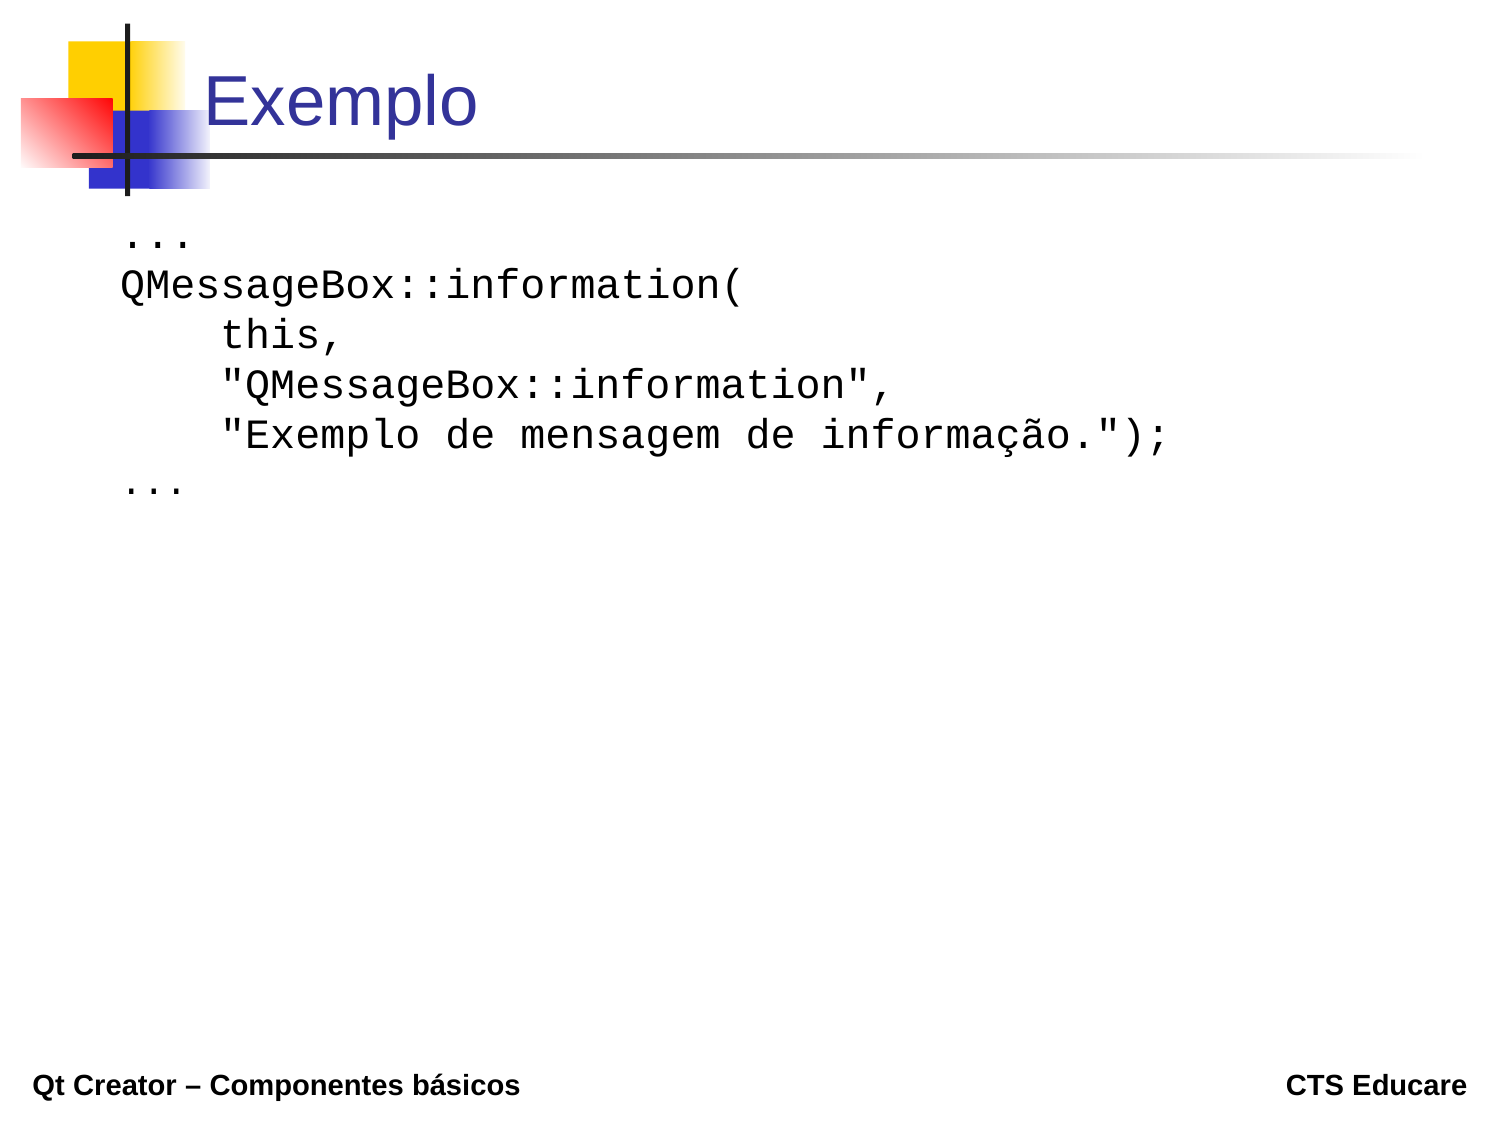

# Exemplo
...
QMessageBox::information(
 this,
 "QMessageBox::information",
 "Exemplo de mensagem de informação.");
...